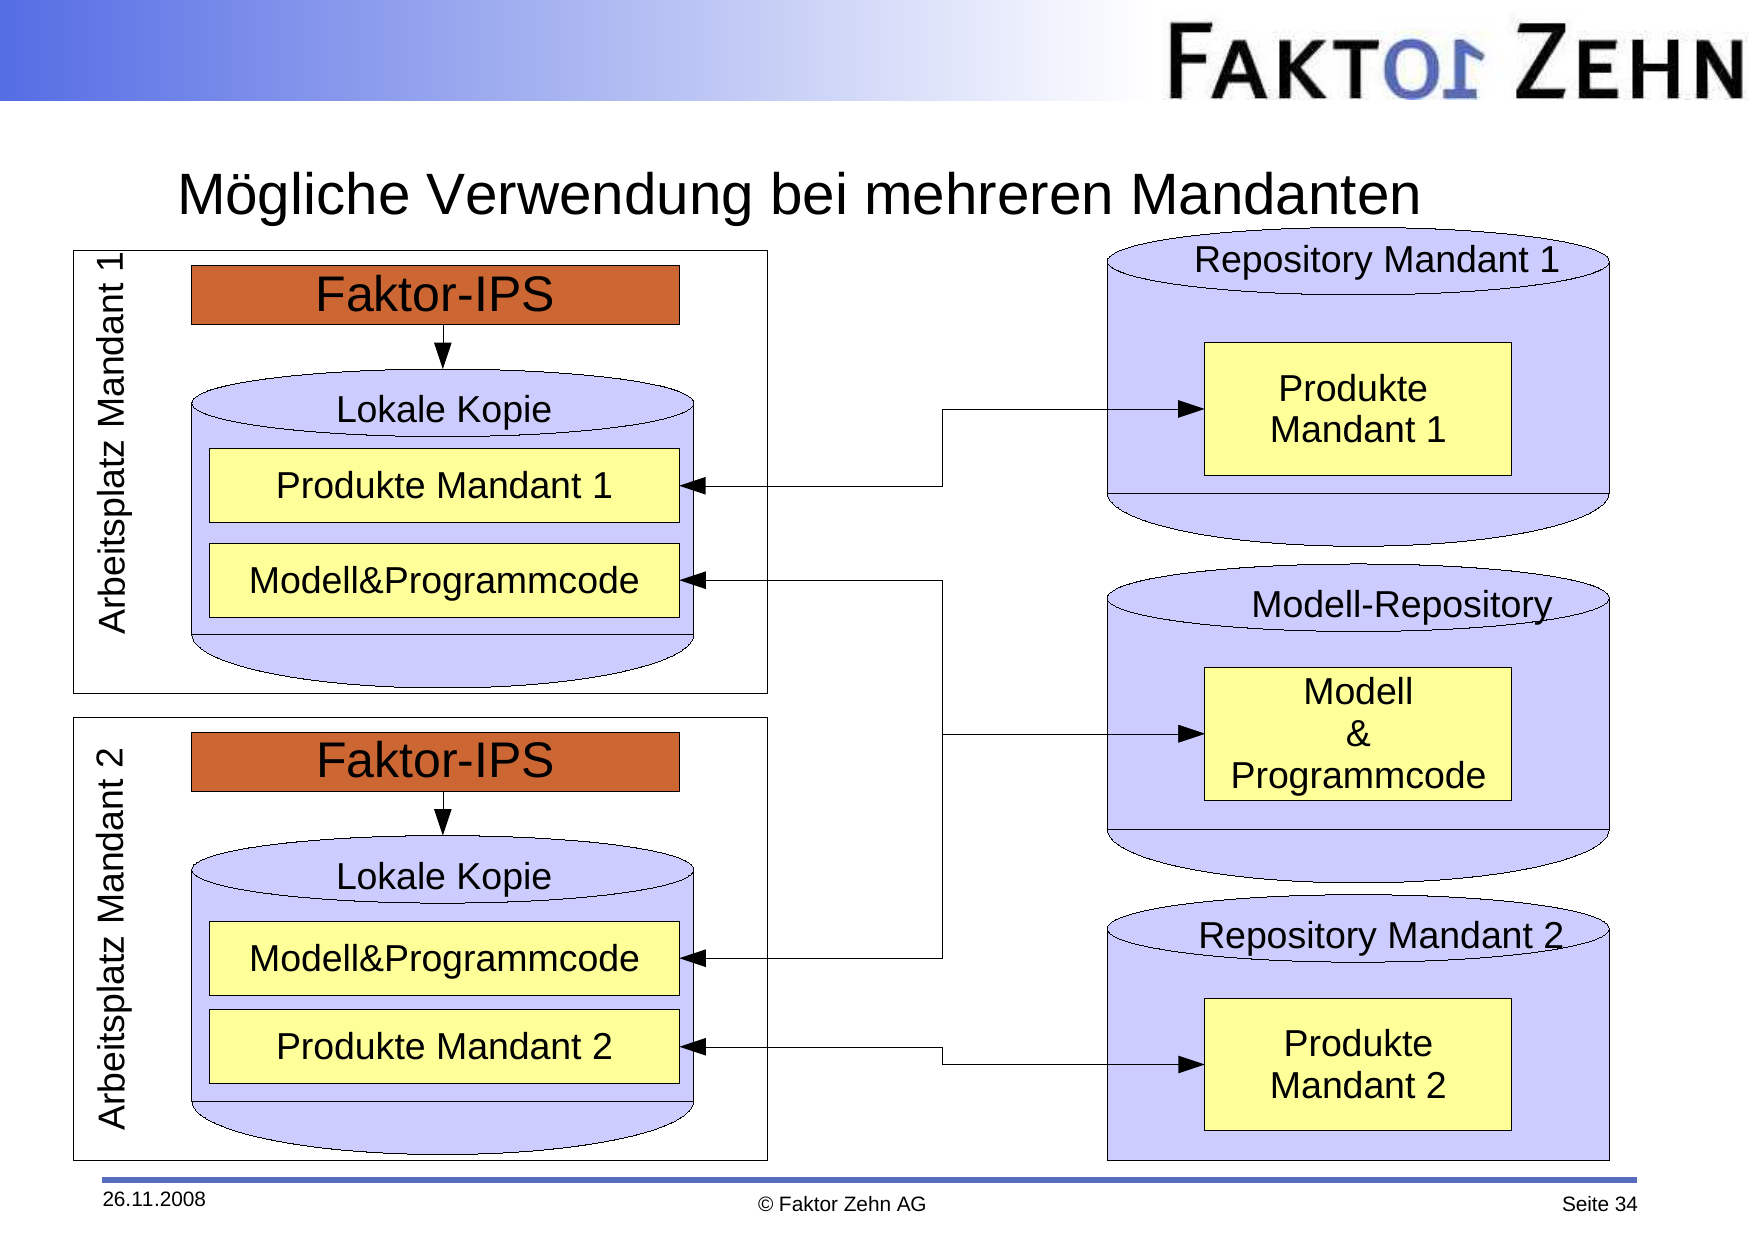

# Mögliche Verwendung bei mehreren Mandanten
Repository Mandant 1
Faktor-IPS
Produkte
Mandant 1
Lokale Kopie
Arbeitsplatz Mandant 1
Produkte Mandant 1
Modell&Programmcode
Modell-Repository
Modell
&
Programmcode
Faktor-IPS
Lokale Kopie
Repository Mandant 2
Arbeitsplatz Mandant 2
Modell&Programmcode
Produkte
Mandant 2
Produkte Mandant 2